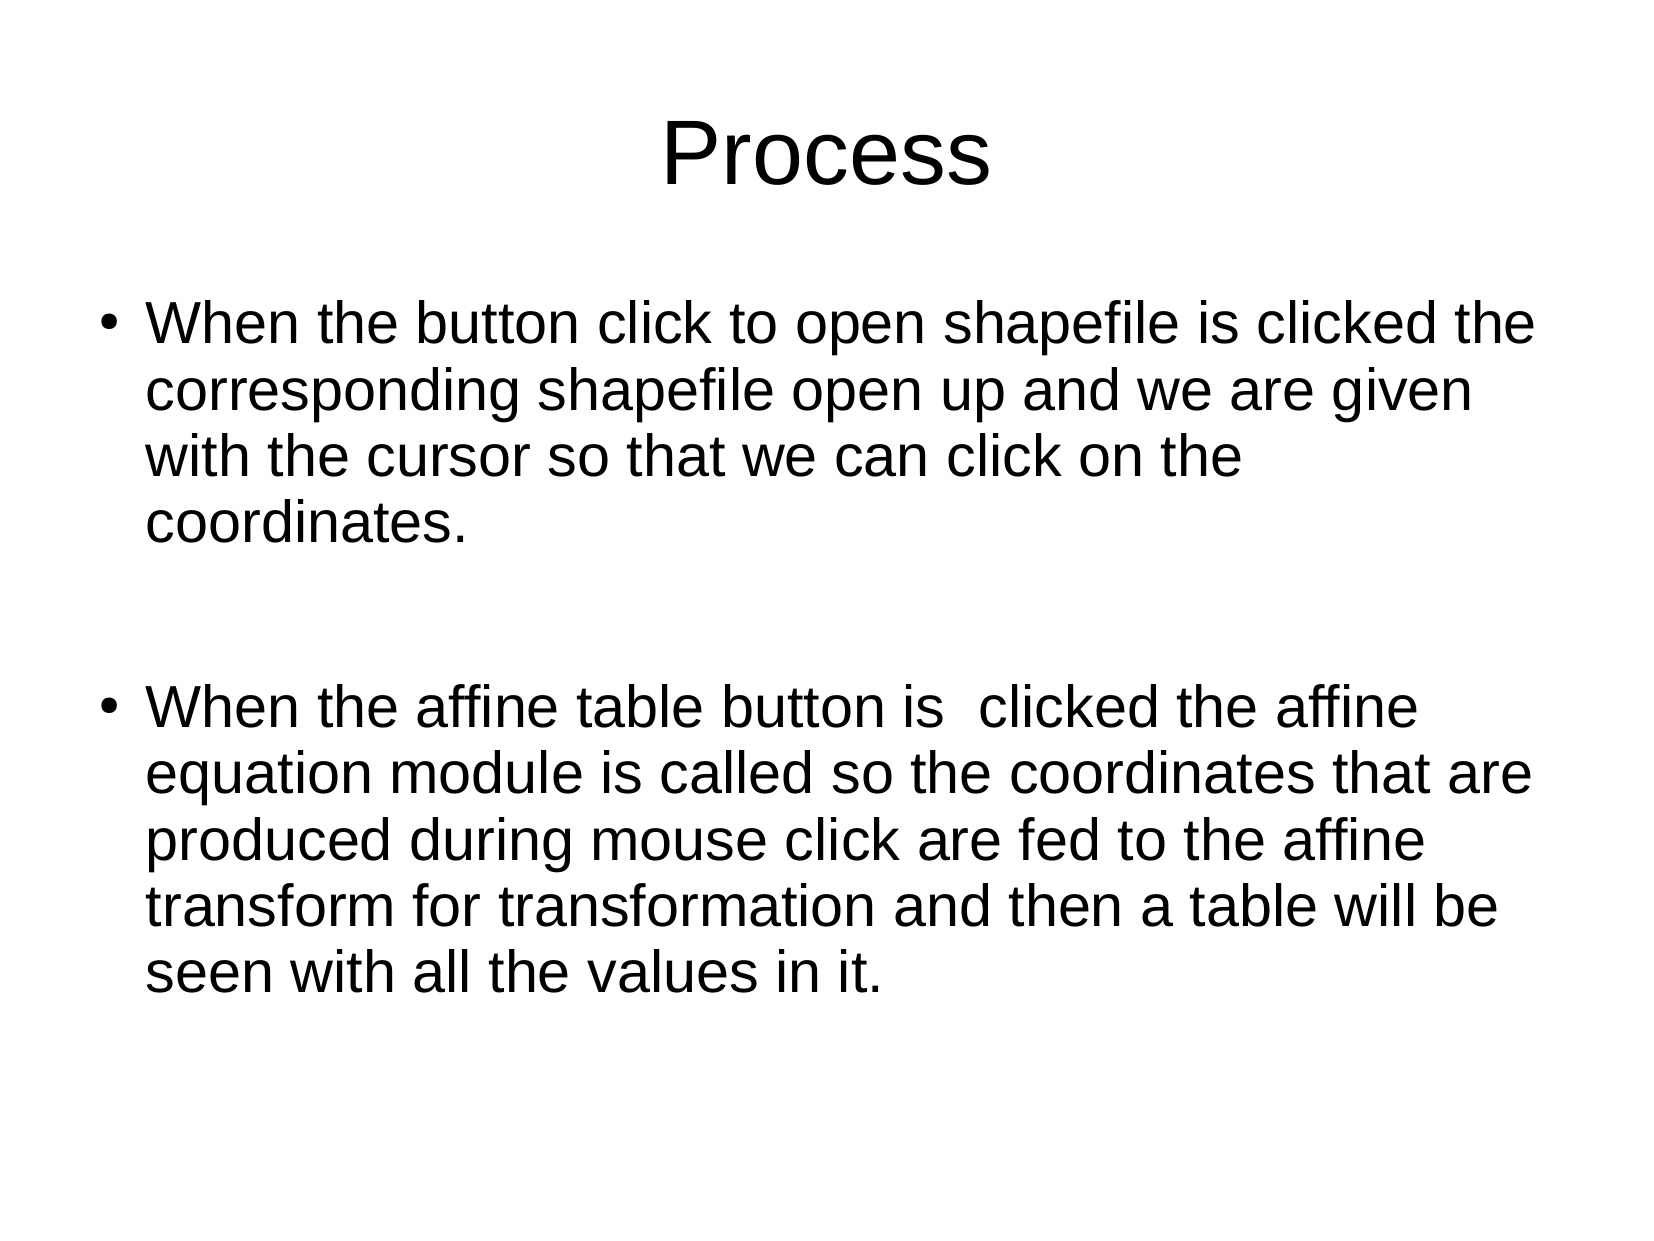

# Process
When the button click to open shapefile is clicked the corresponding shapefile open up and we are given with the cursor so that we can click on the coordinates.
When the affine table button is clicked the affine equation module is called so the coordinates that are produced during mouse click are fed to the affine transform for transformation and then a table will be seen with all the values in it.